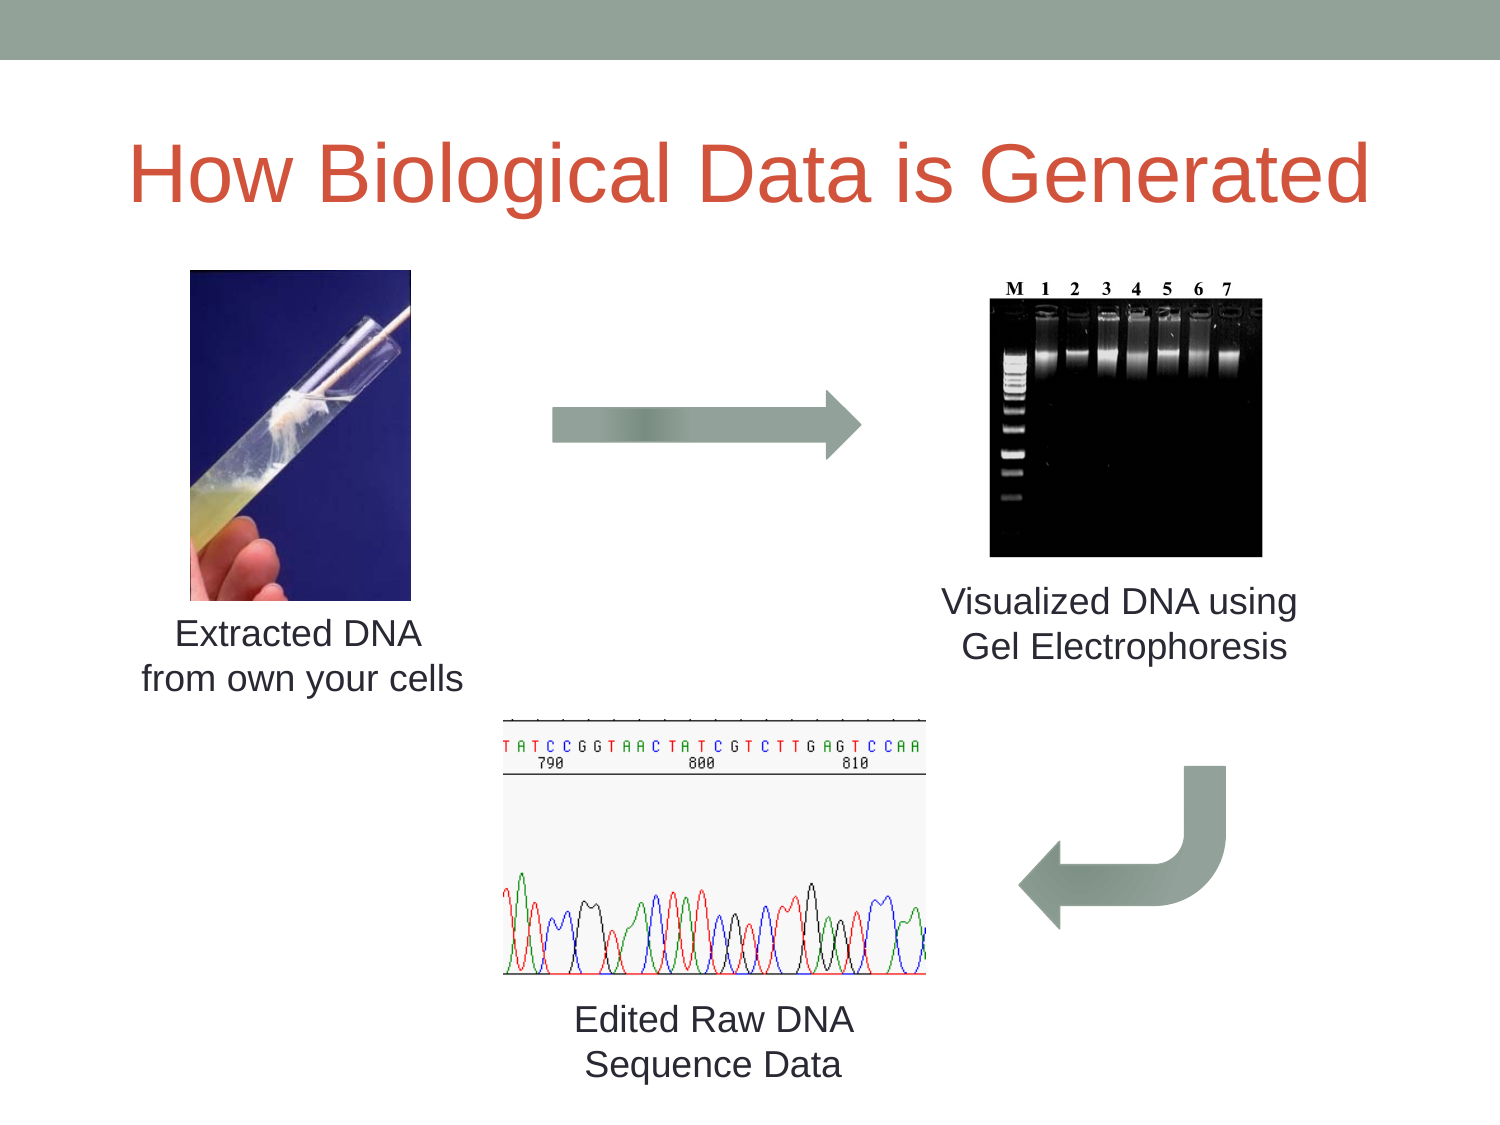

How Biological Data is Generated
Visualized DNA using
Gel Electrophoresis
Extracted DNA
from own your cells
Edited Raw DNA Sequence Data